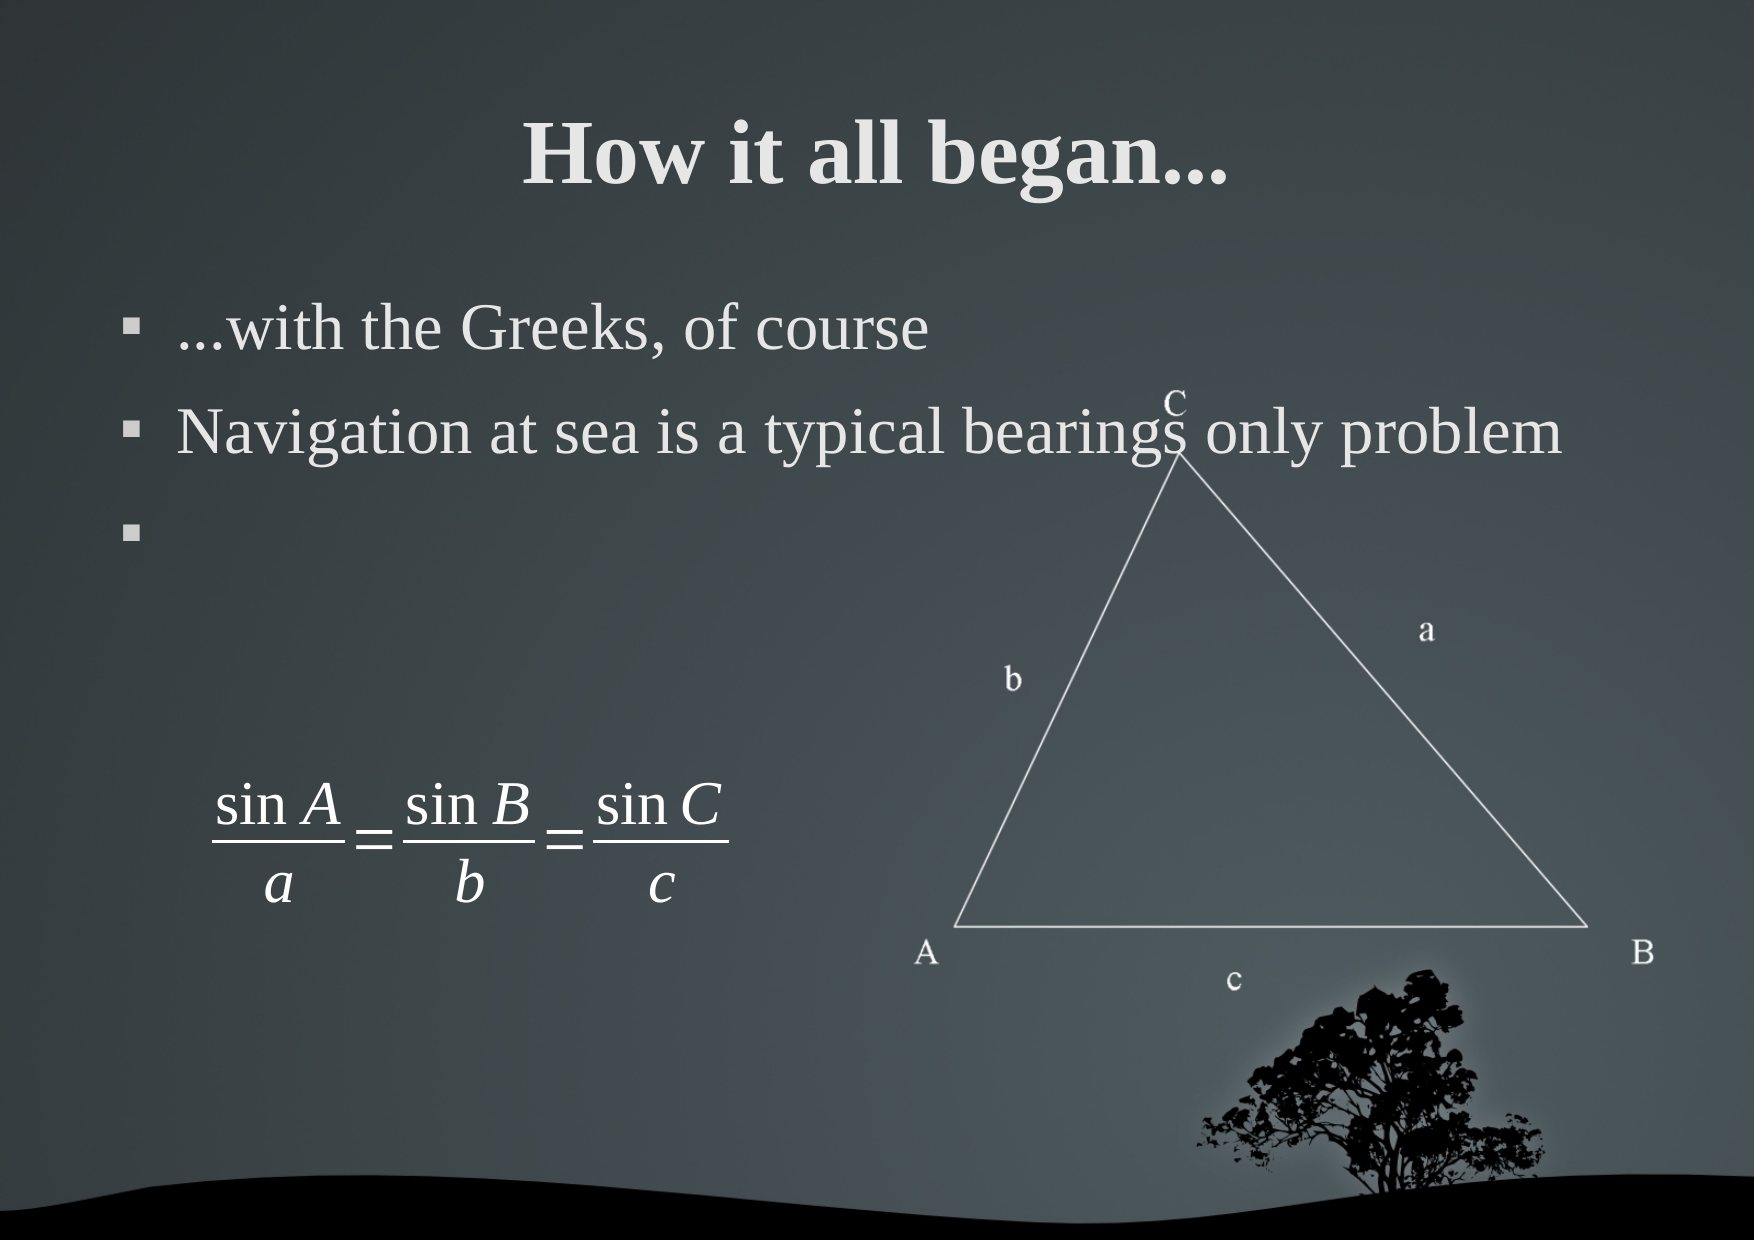

# How it all began...
...with the Greeks, of course
Navigation at sea is a typical bearings only problem